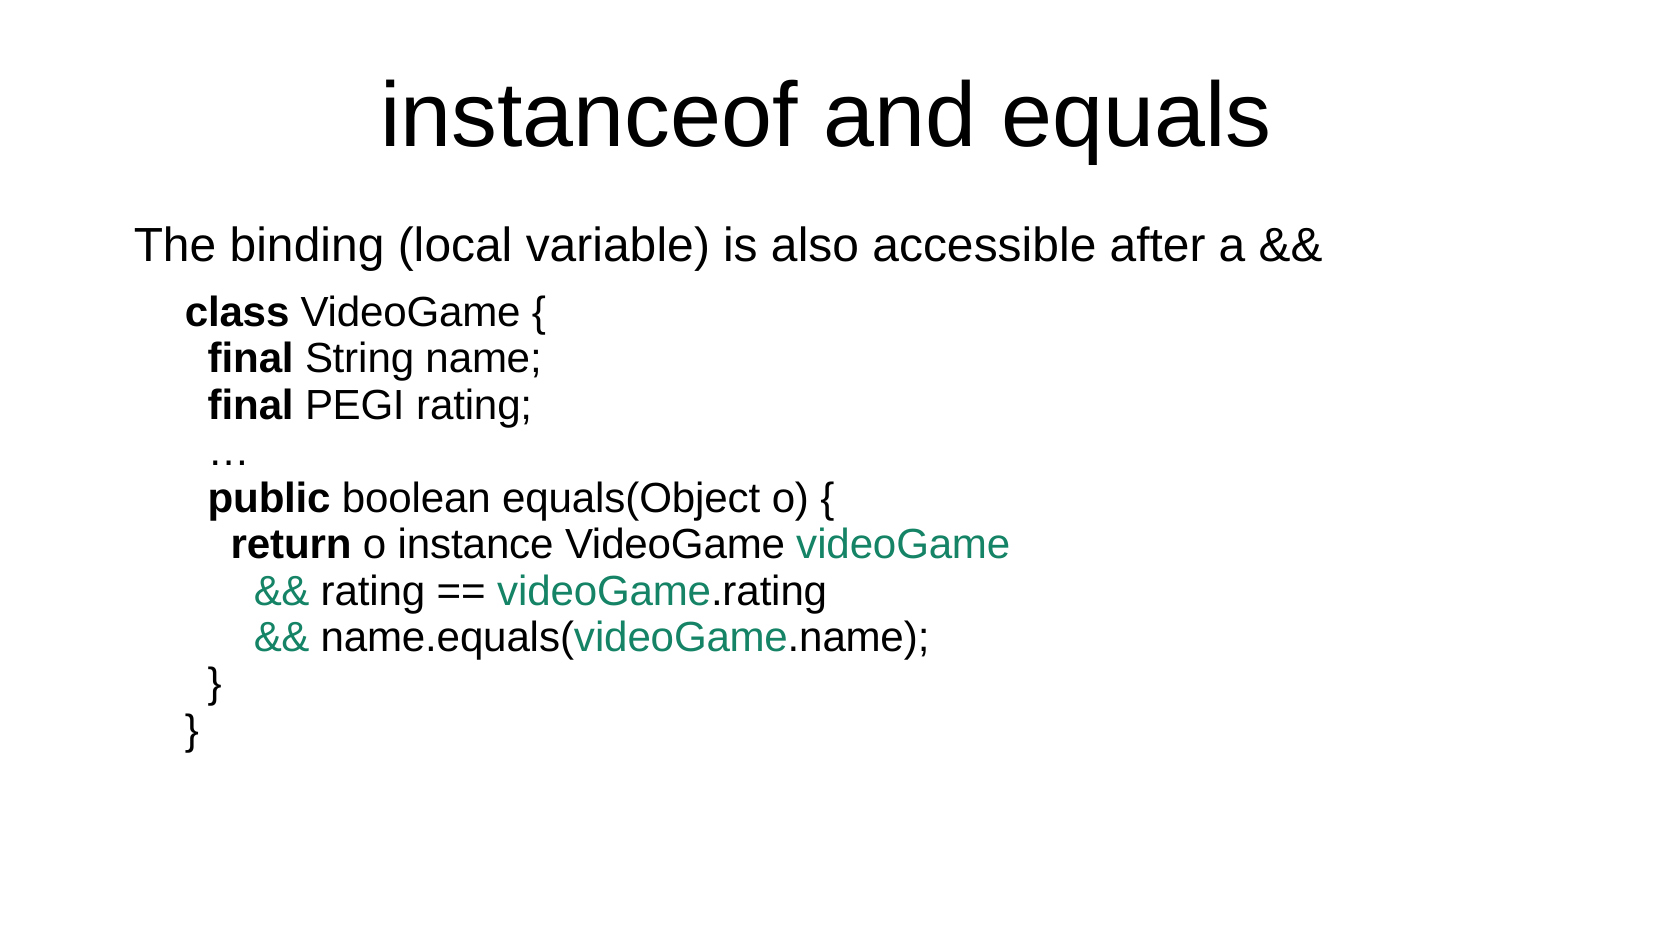

# instanceof and equals
The binding (local variable) is also accessible after a &&
class VideoGame {
 final String name;
 final PEGI rating;
 …
 public boolean equals(Object o) {
 return o instance VideoGame videoGame
 && rating == videoGame.rating
 && name.equals(videoGame.name);
 }
}